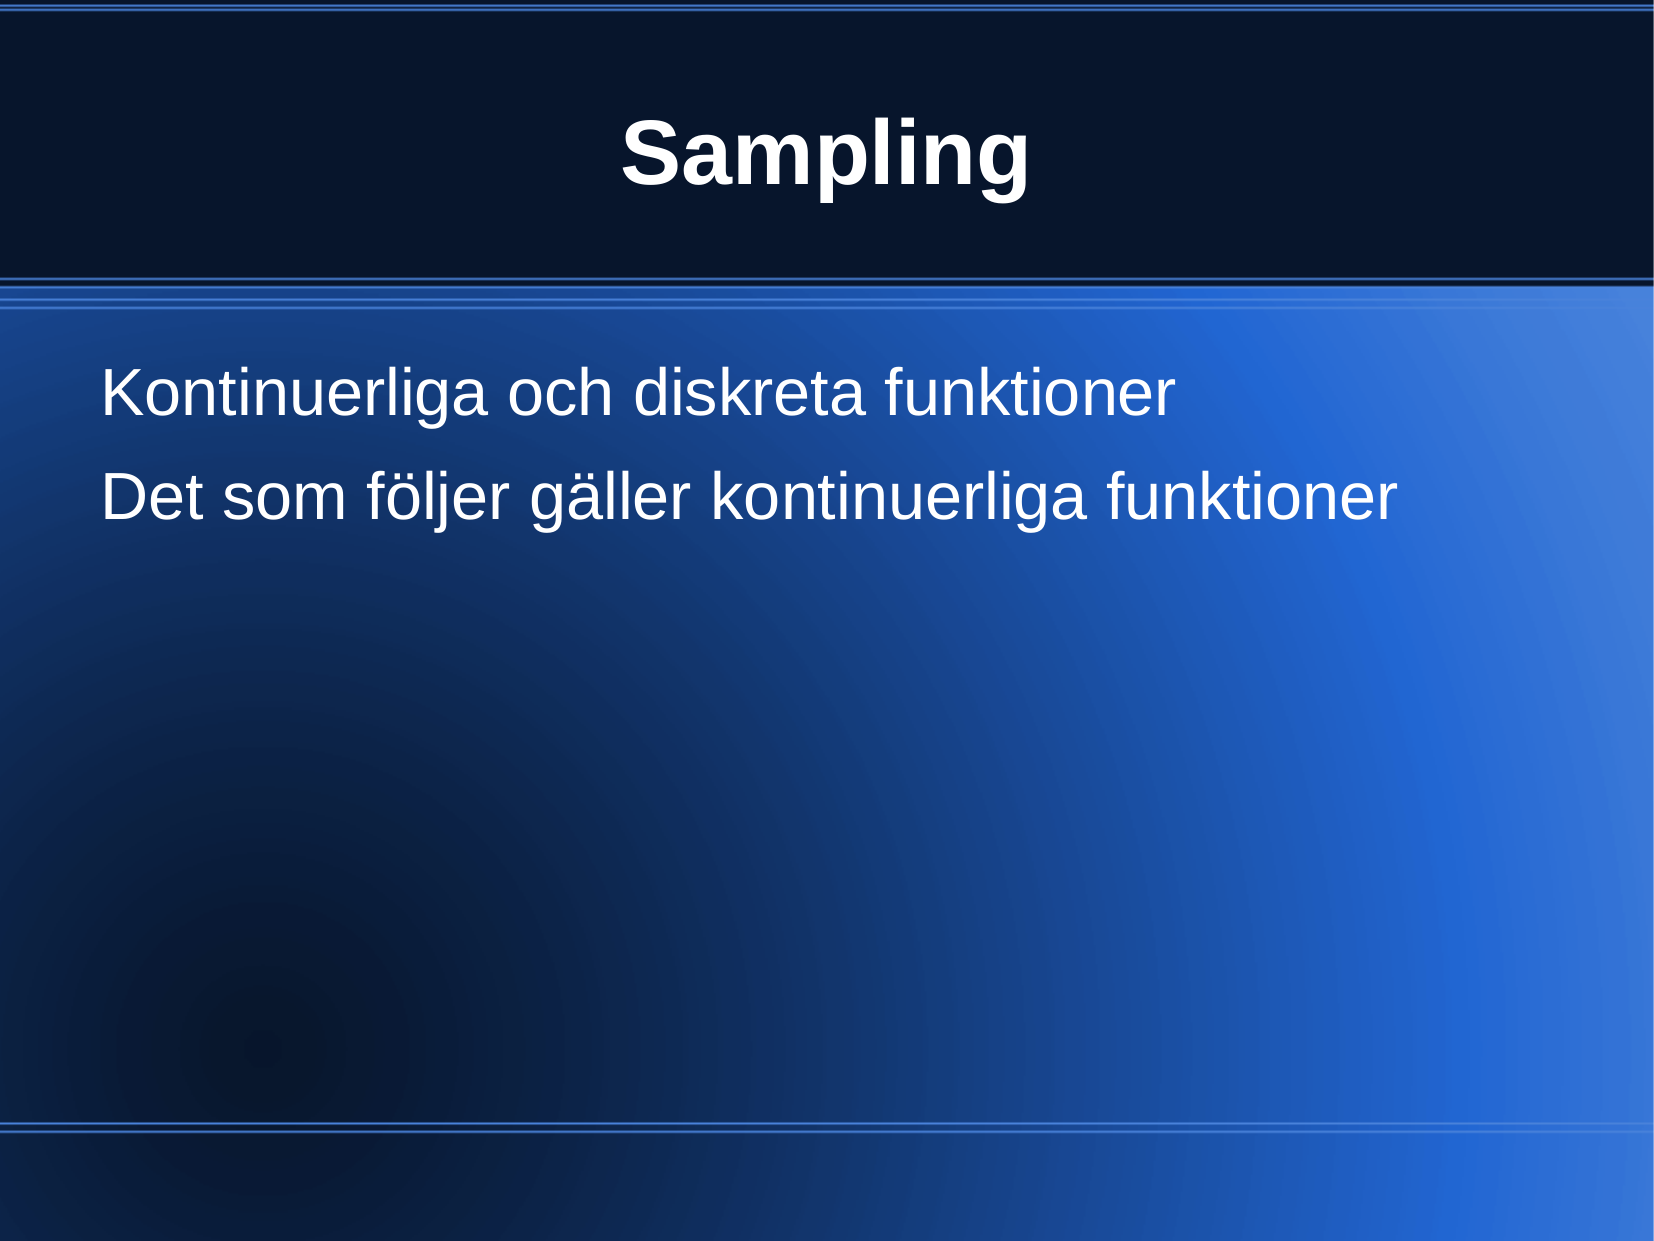

# Sampling
Kontinuerliga och diskreta funktioner
Det som följer gäller kontinuerliga funktioner